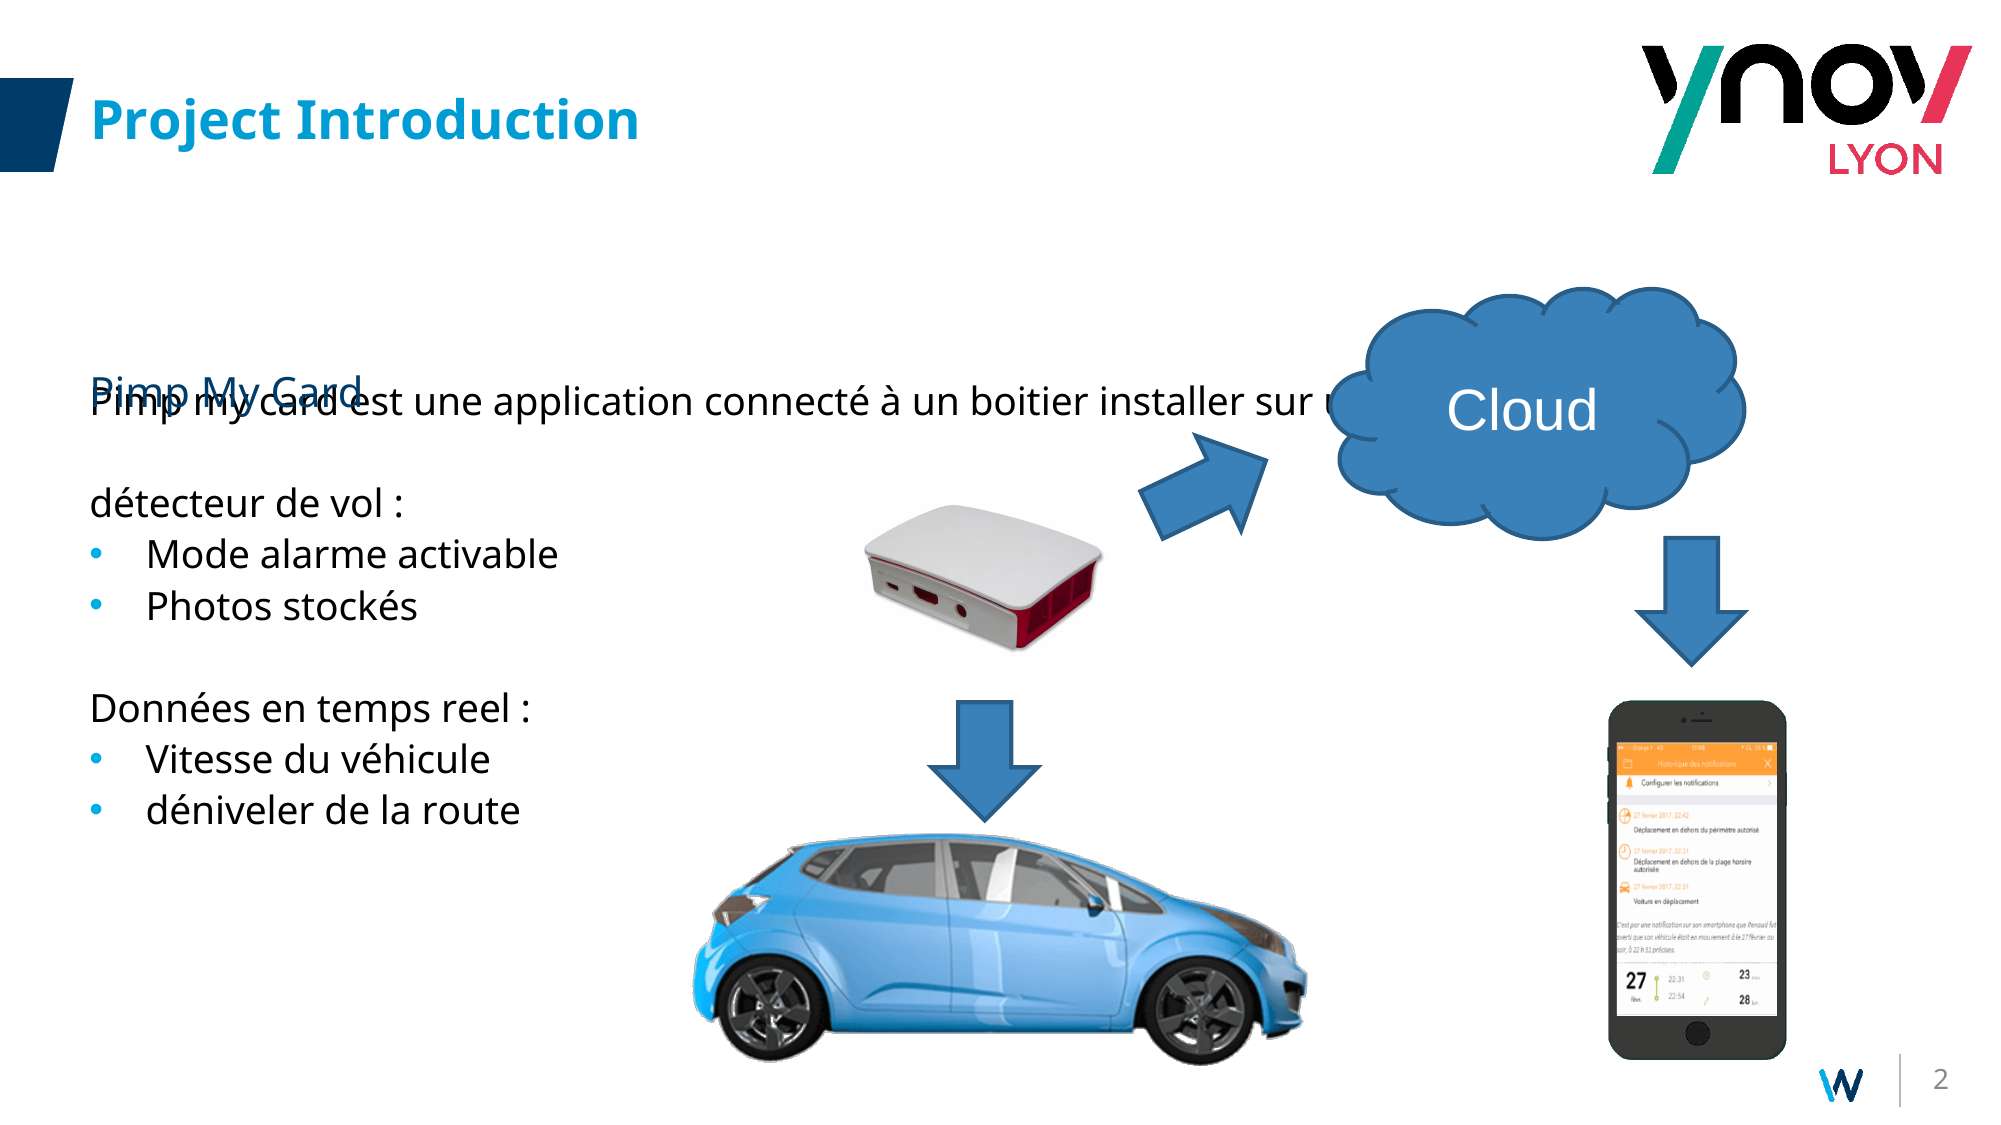

Project Introduction
Cloud
# Pimp my card est une application connecté à un boitier installer sur une voiture.
détecteur de vol :
Mode alarme activable
Photos stockés
Données en temps reel :
Vitesse du véhicule
déniveler de la route
Pimp My Card